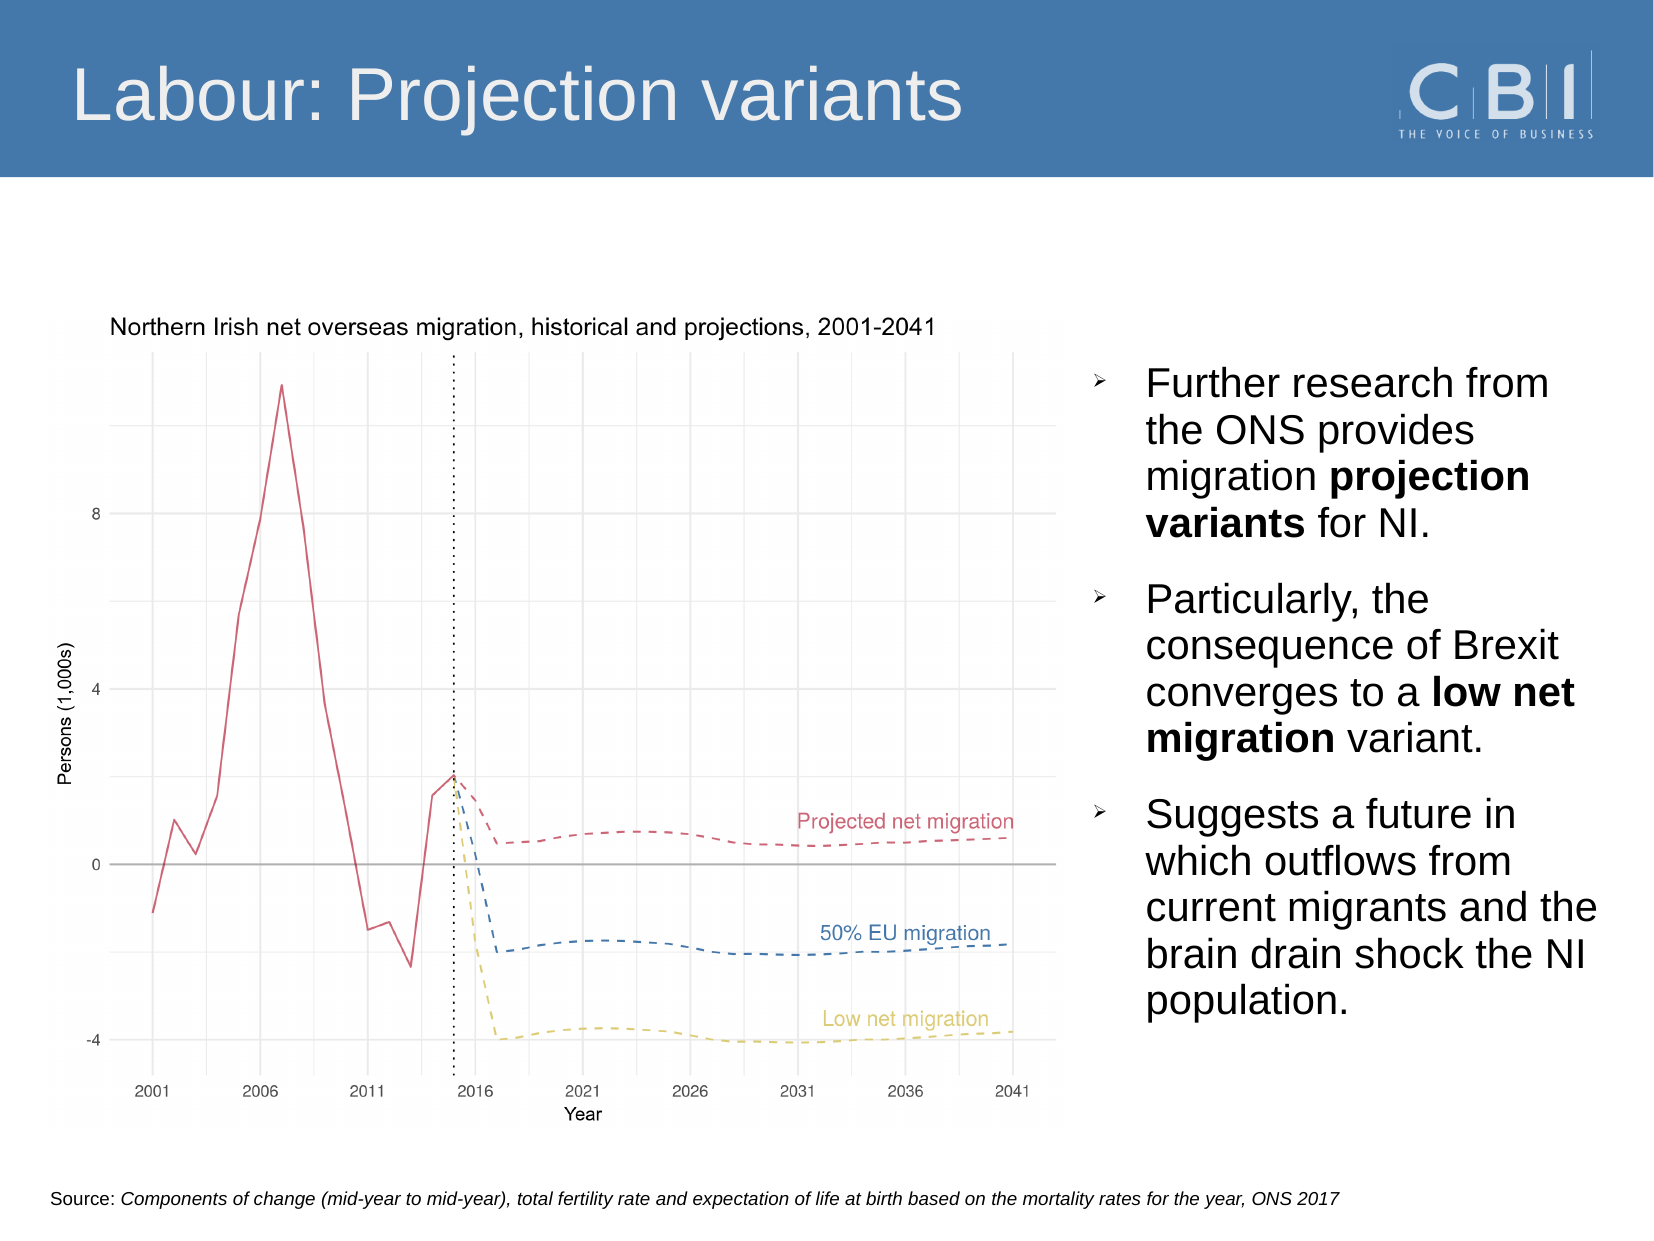

# Labour: Projection variants
Further research from the ONS provides migration projection variants for NI.
Particularly, the consequence of Brexit converges to a low net migration variant.
Suggests a future in which outflows from current migrants and the brain drain shock the NI population.
Source: Components of change (mid-year to mid-year), total fertility rate and expectation of life at birth based on the mortality rates for the year, ONS 2017